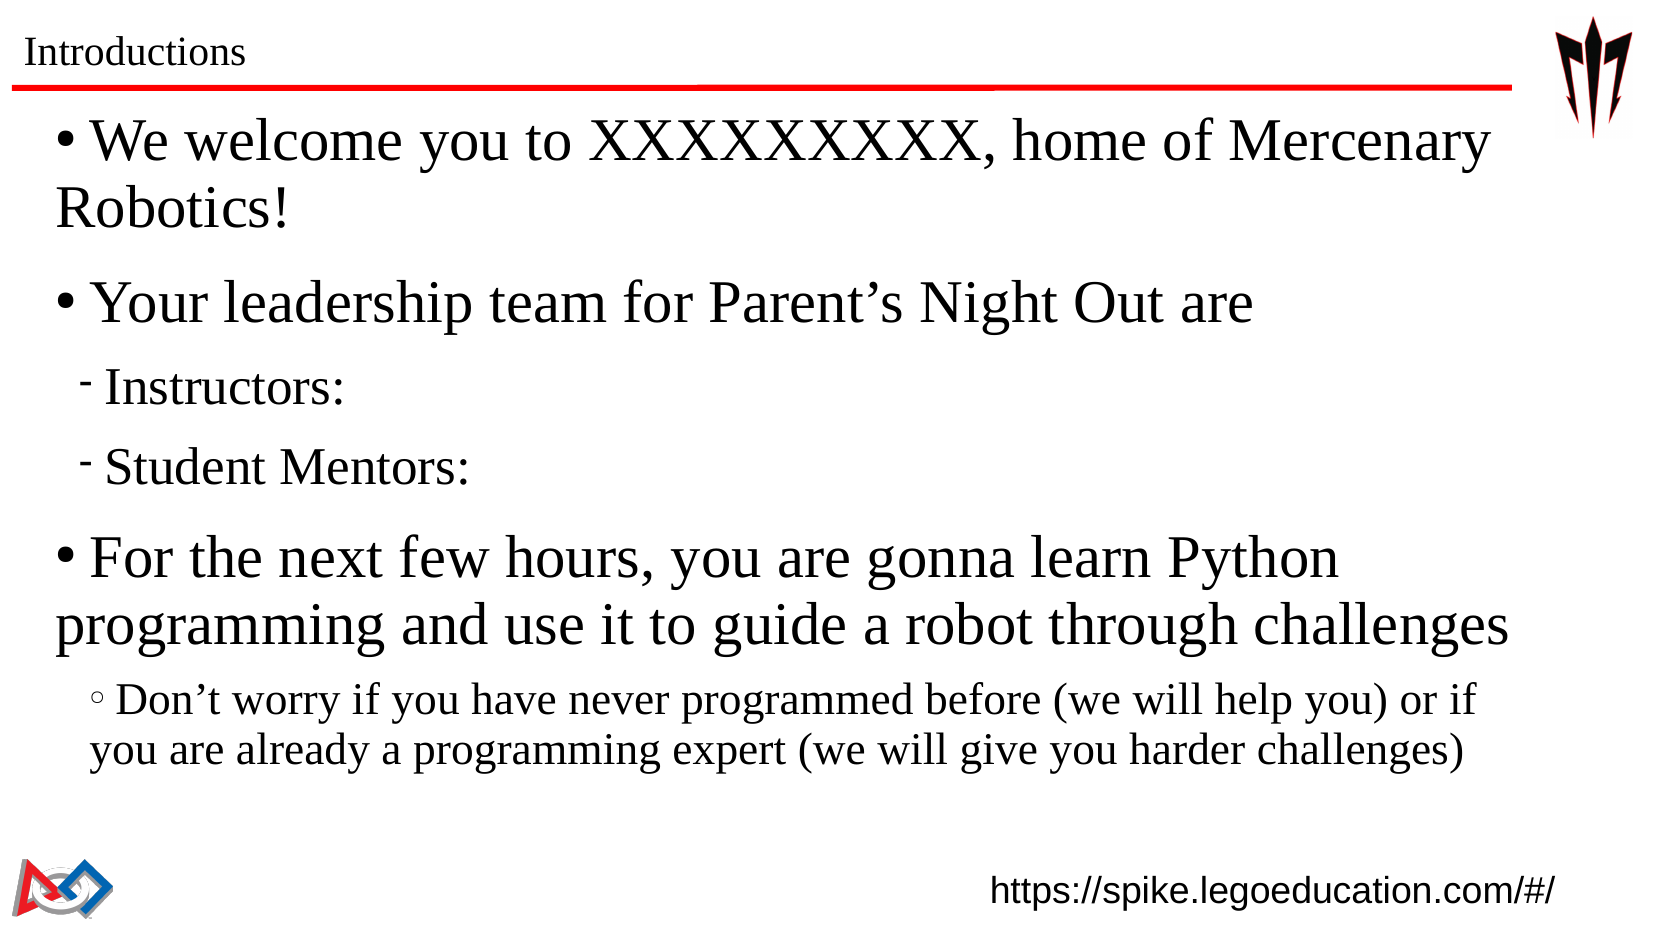

# Introductions
 We welcome you to XXXXXXXXX, home of Mercenary Robotics!
 Your leadership team for Parent’s Night Out are
 Instructors:
 Student Mentors:
 For the next few hours, you are gonna learn Python programming and use it to guide a robot through challenges
 Don’t worry if you have never programmed before (we will help you) or if you are already a programming expert (we will give you harder challenges)
https://spike.legoeducation.com/#/